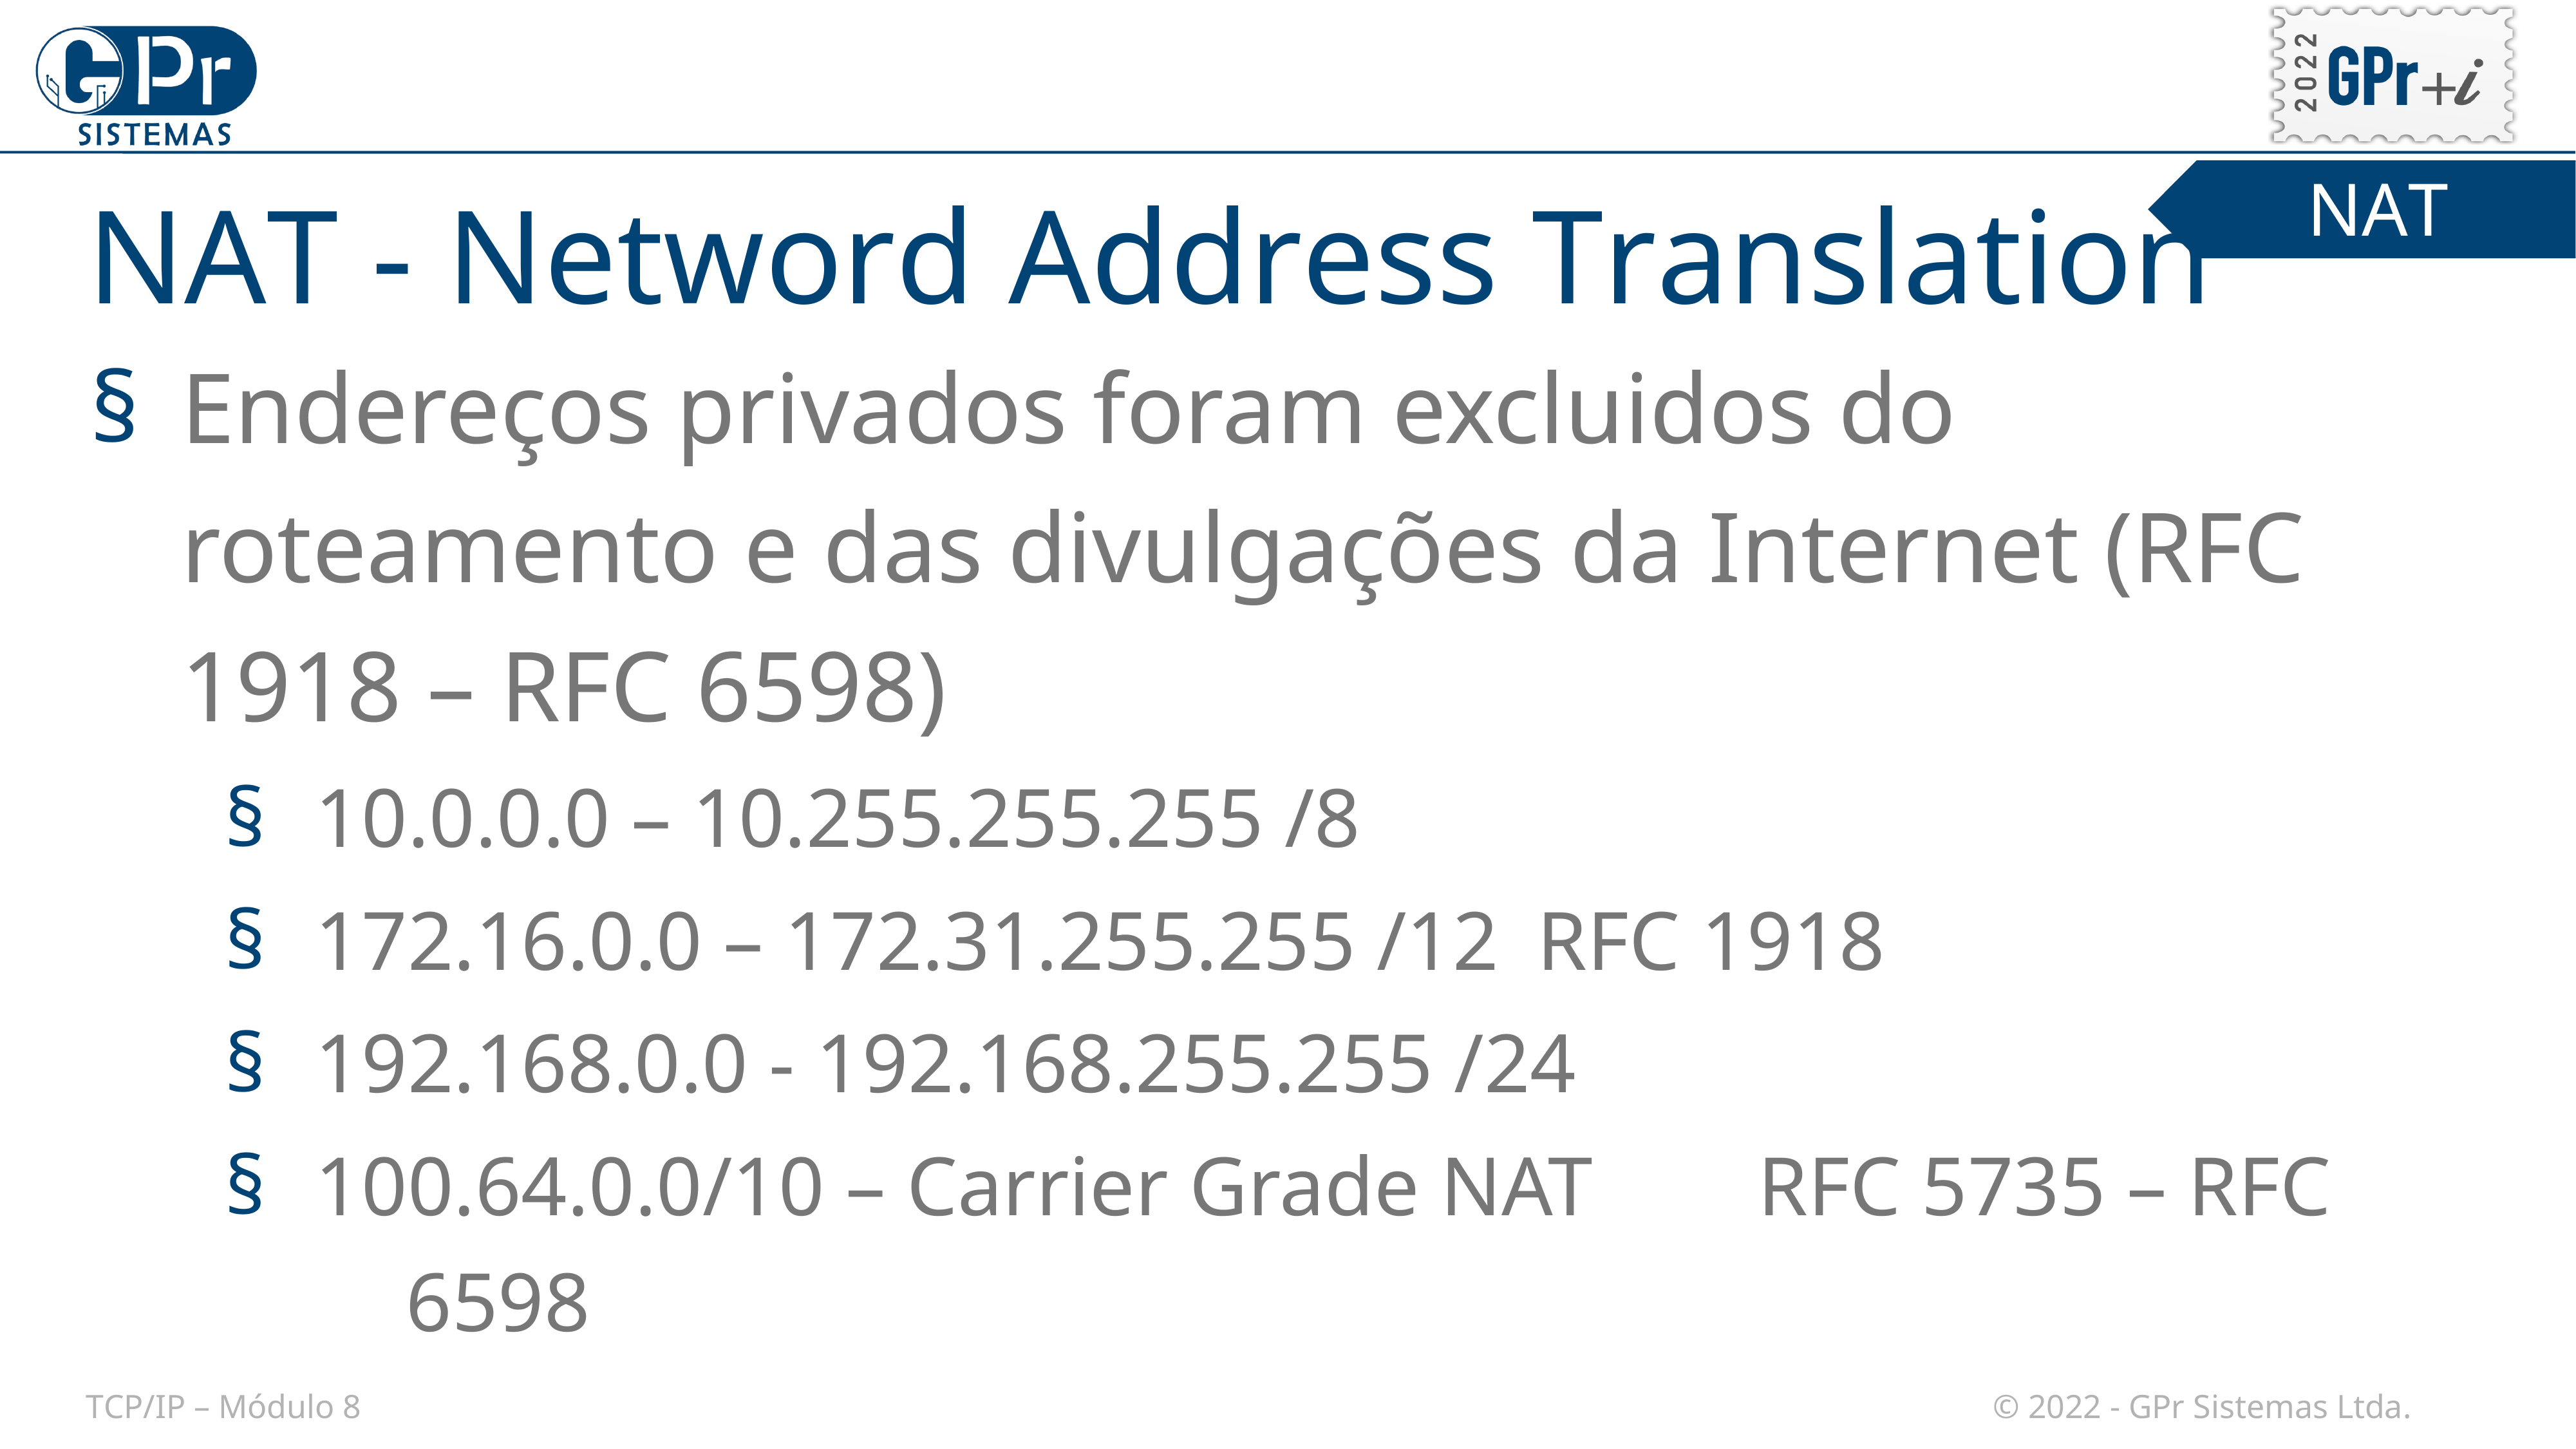

NAT
NAT - Netword Address Translation
# Endereços privados foram excluidos do roteamento e das divulgações da Internet (RFC 1918 – RFC 6598)
10.0.0.0 – 10.255.255.255 /8
172.16.0.0 – 172.31.255.255 /12	 RFC 1918
192.168.0.0 - 192.168.255.255 /24
100.64.0.0/10 – Carrier Grade NAT 	RFC 5735 – RFC 6598